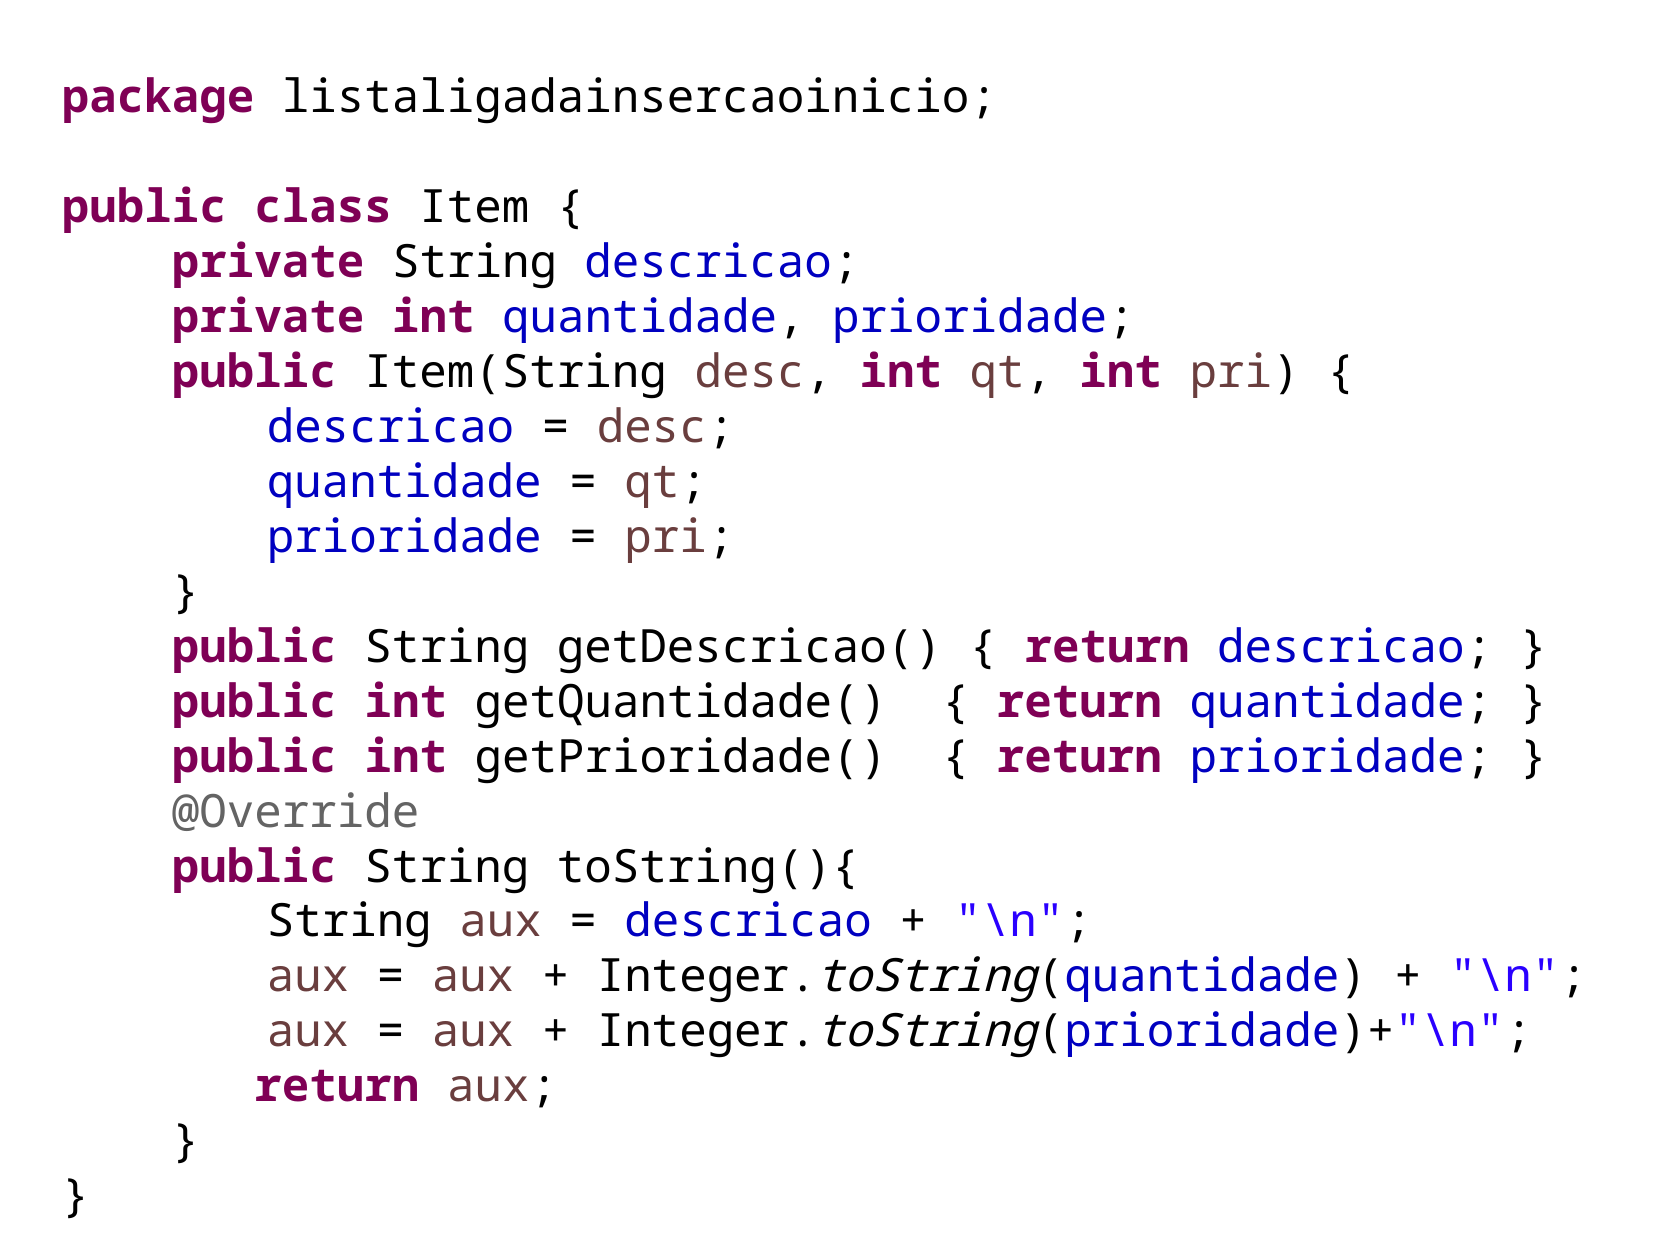

package listaligadainsercaoinicio;
public class Item {
 private String descricao;
 private int quantidade, prioridade;
 public Item(String desc, int qt, int pri) {
 	 descricao = desc;
 	 quantidade = qt;
 	 prioridade = pri;
 }
 public String getDescricao() { return descricao; }
 public int getQuantidade() { return quantidade; }
 public int getPrioridade() { return prioridade; }
 @Override
 public String toString(){
 	 String aux = descricao + "\n";
 	 aux = aux + Integer.toString(quantidade) + "\n";
 	 aux = aux + Integer.toString(prioridade)+"\n";
 return aux;
 }
}